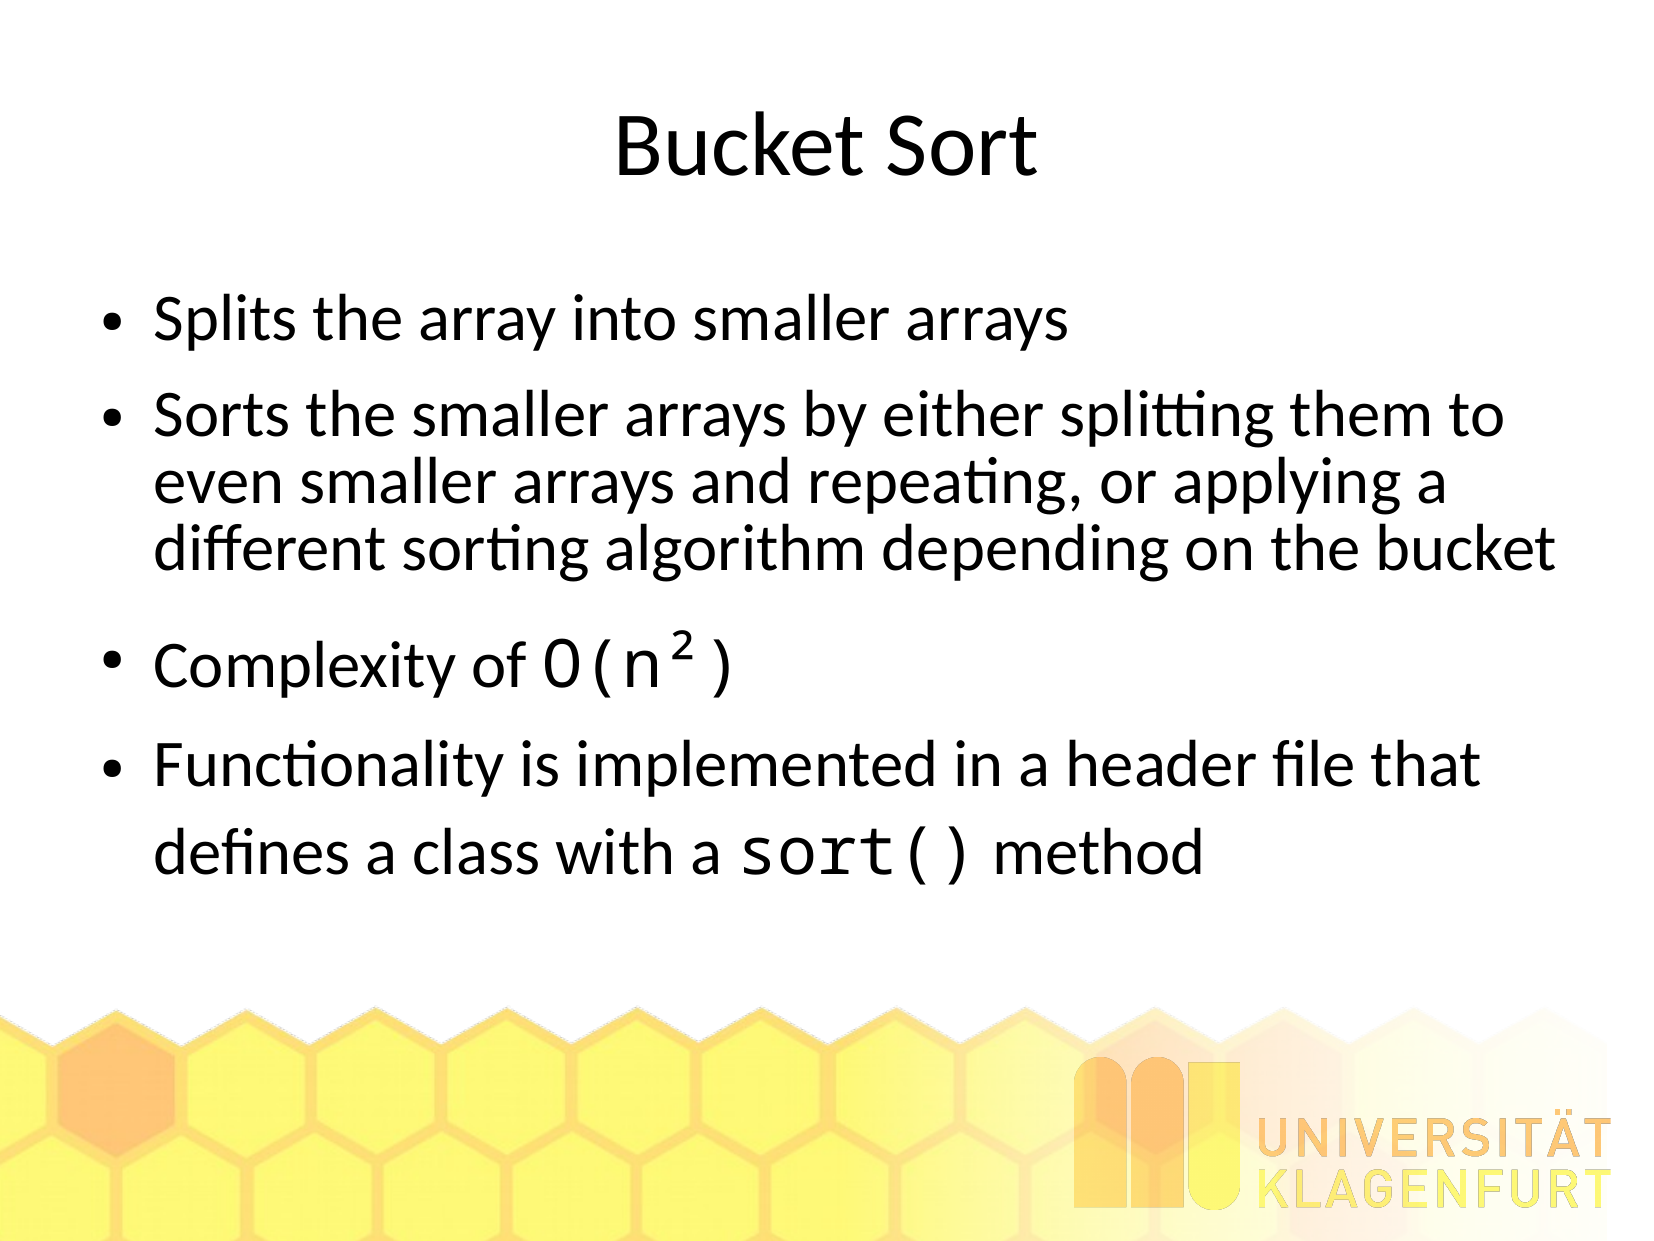

# Bucket Sort
Splits the array into smaller arrays
Sorts the smaller arrays by either splitting them to even smaller arrays and repeating, or applying a different sorting algorithm depending on the bucket
Complexity of O(n²)
Functionality is implemented in a header file that defines a class with a sort() method